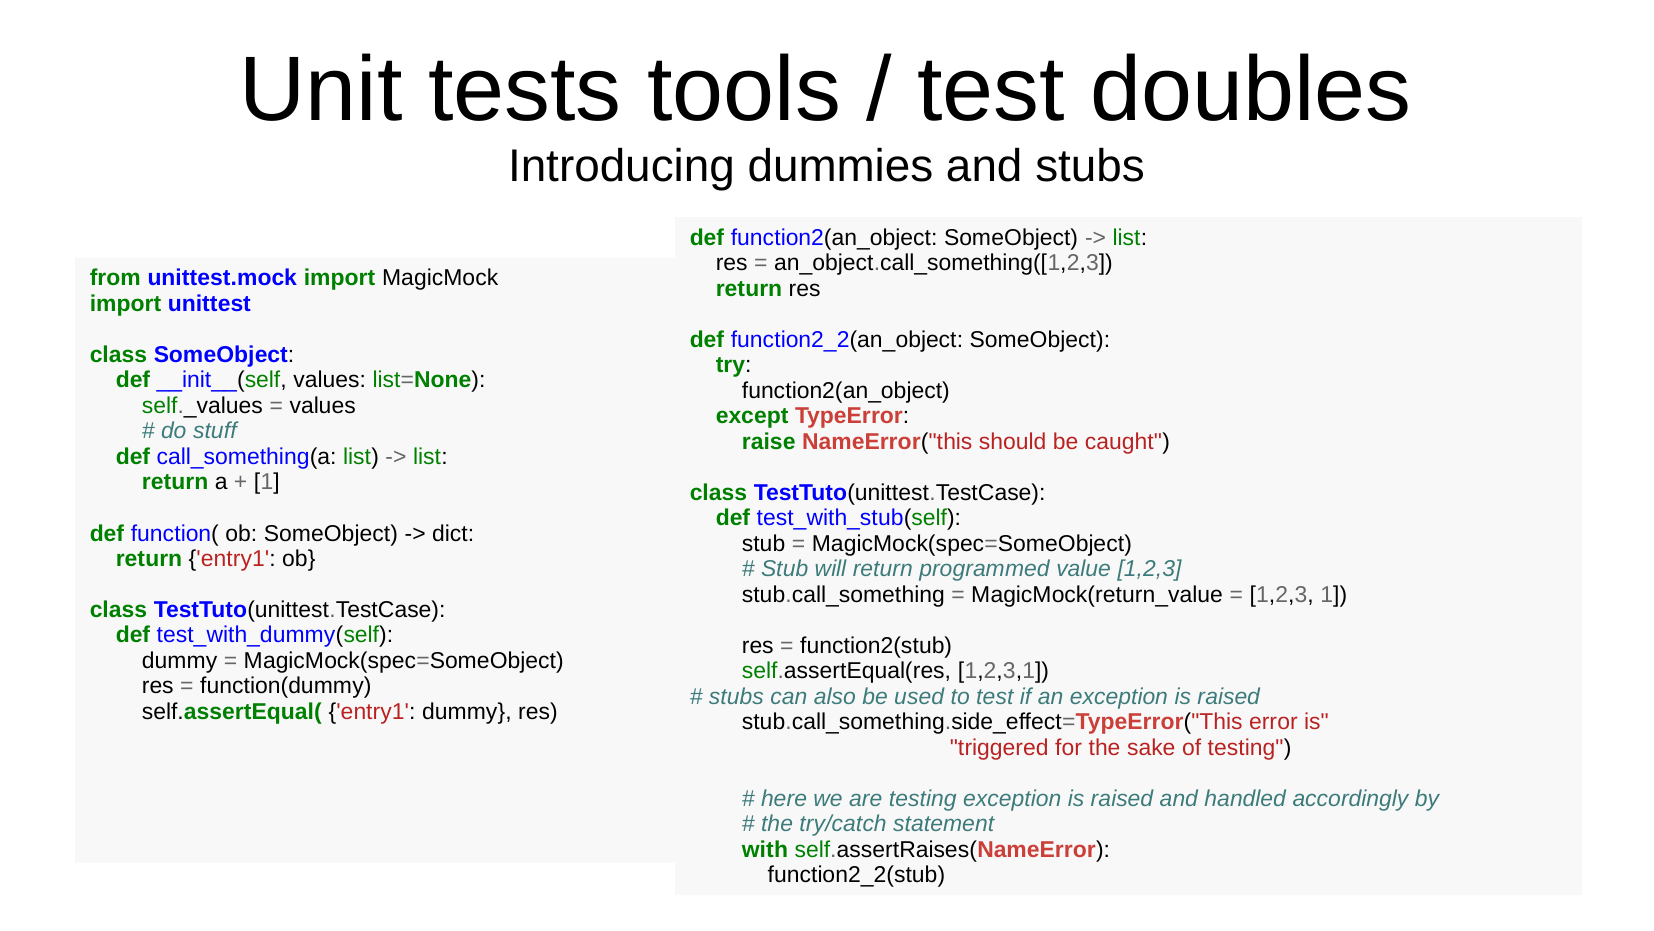

# Unit tests tools / test doubles Introducing dummies and stubs
def function2(an_object: SomeObject) -> list:
 res = an_object.call_something([1,2,3])
 return res
def function2_2(an_object: SomeObject):
 try:
 function2(an_object)
 except TypeError:
 raise NameError("this should be caught")
class TestTuto(unittest.TestCase):
 def test_with_stub(self):
 stub = MagicMock(spec=SomeObject)
 # Stub will return programmed value [1,2,3]
 stub.call_something = MagicMock(return_value = [1,2,3, 1])
 res = function2(stub)
 self.assertEqual(res, [1,2,3,1])
# stubs can also be used to test if an exception is raised
 stub.call_something.side_effect=TypeError("This error is"
 "triggered for the sake of testing")
 # here we are testing exception is raised and handled accordingly by
 # the try/catch statement
 with self.assertRaises(NameError):
 function2_2(stub)
from unittest.mock import MagicMock
import unittest
class SomeObject:
 def __init__(self, values: list=None):
 self._values = values
 # do stuff
 def call_something(a: list) -> list:
 return a + [1]
def function( ob: SomeObject) -> dict:
 return {'entry1': ob}
class TestTuto(unittest.TestCase):
 def test_with_dummy(self):
 dummy = MagicMock(spec=SomeObject)
 res = function(dummy)
 self.assertEqual( {'entry1': dummy}, res)
6